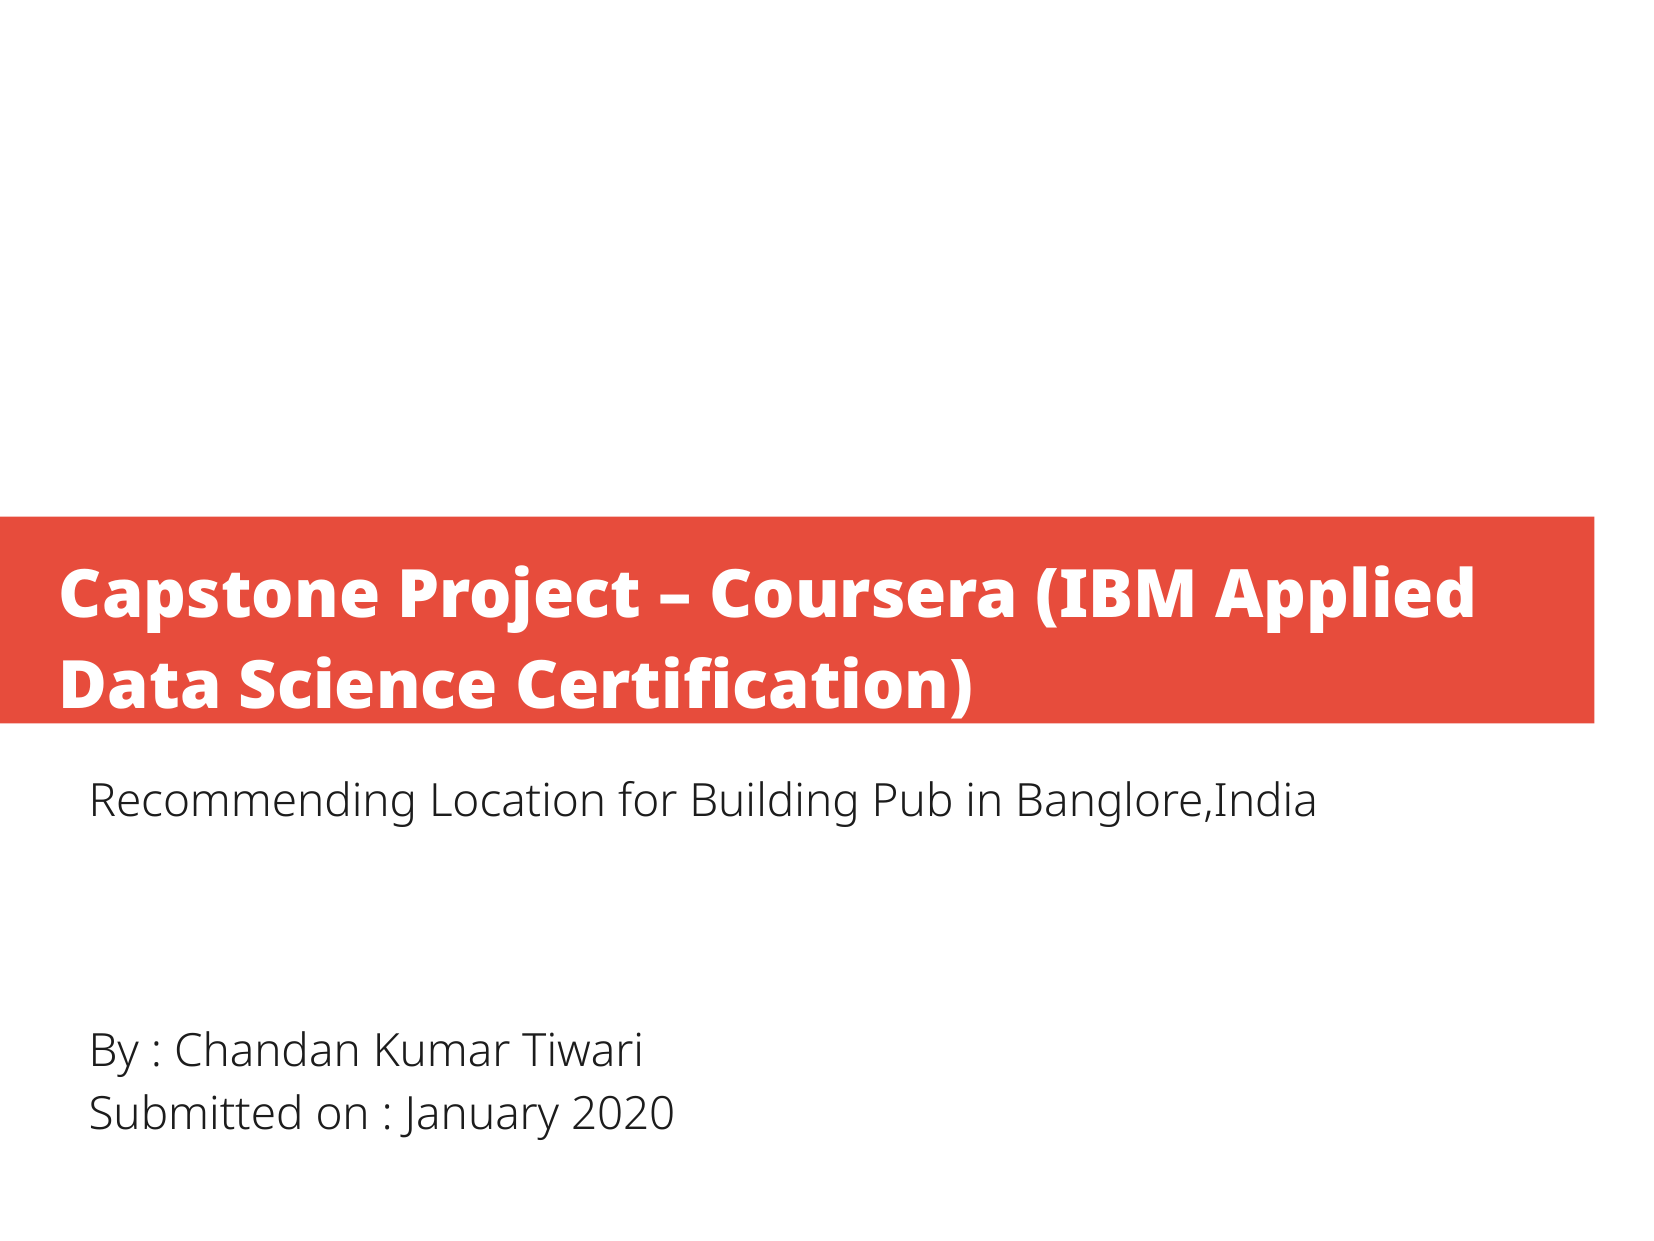

# Capstone Project – Coursera (IBM Applied Data Science Certification)
Recommending Location for Building Pub in Banglore,India
By : Chandan Kumar Tiwari
Submitted on : January 2020